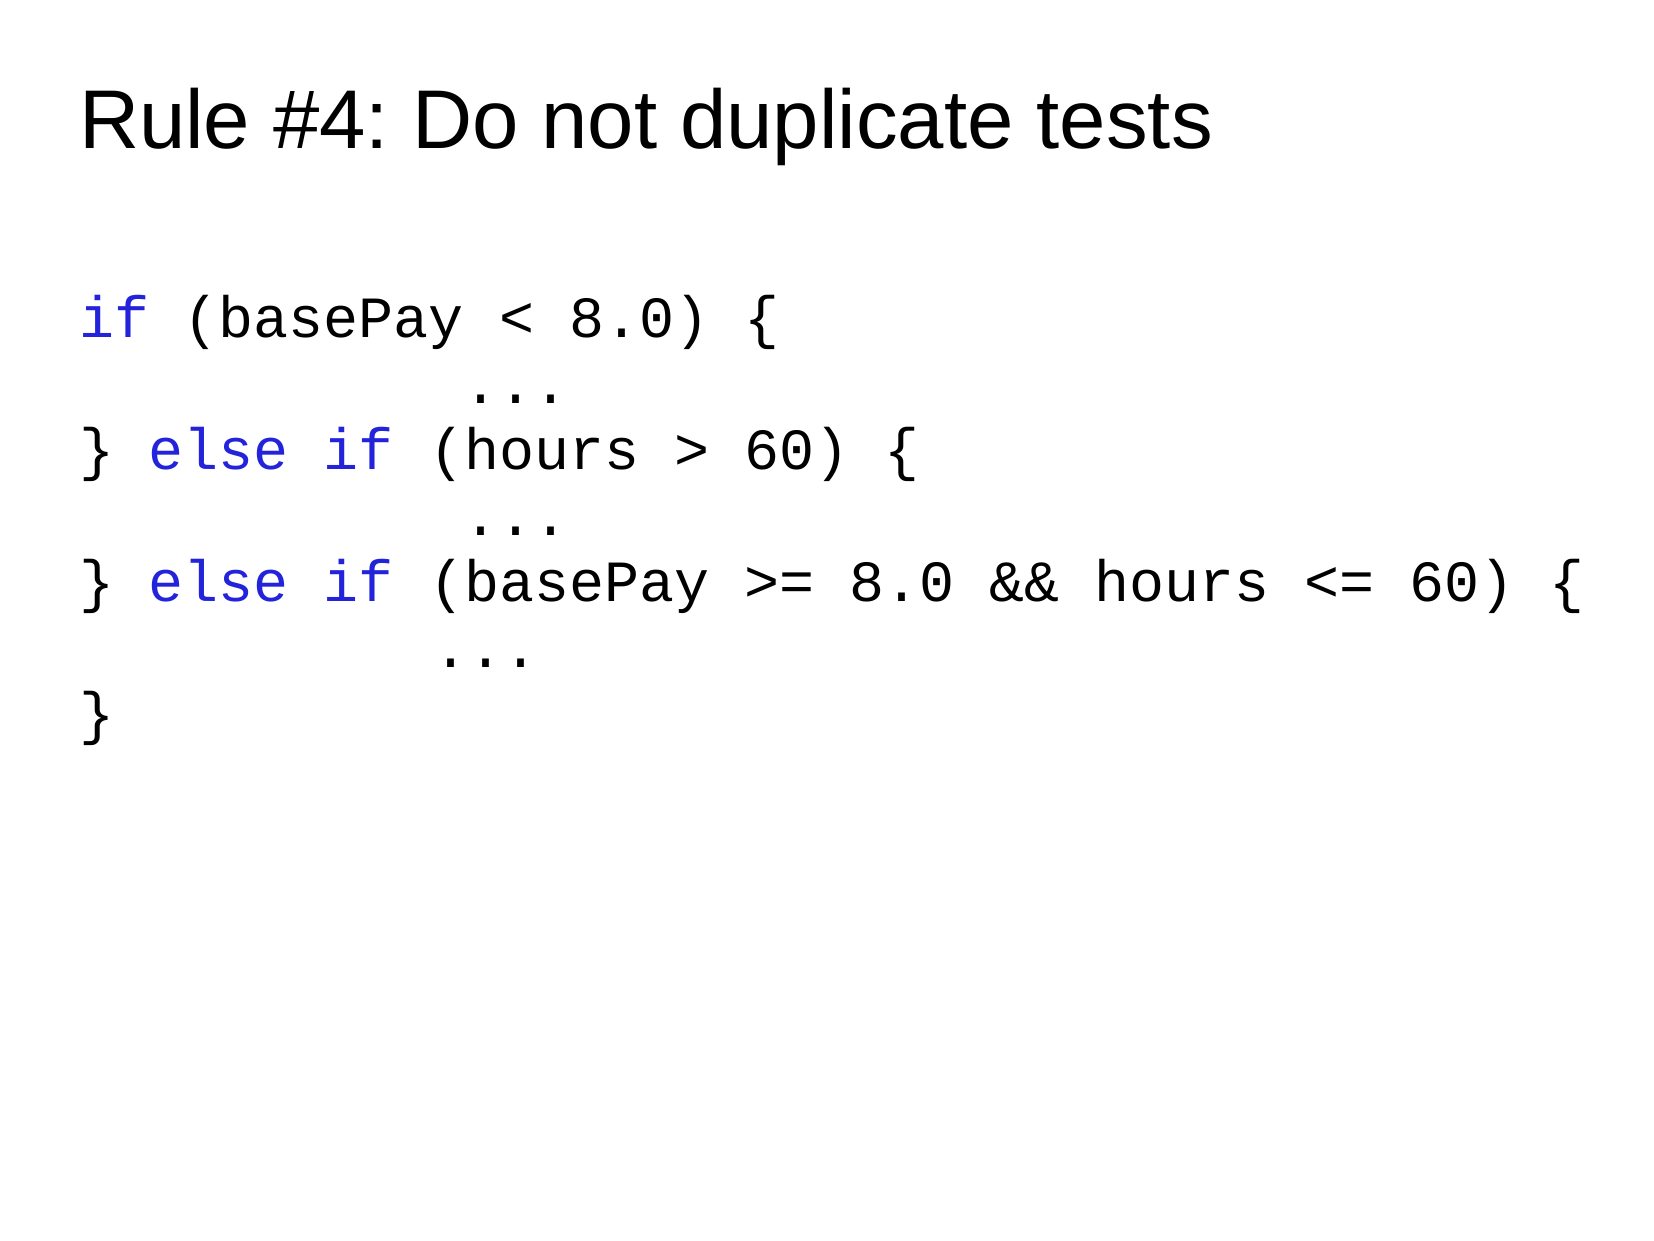

Rule #4: Do not duplicate tests
if (basePay < 8.0) {
 ...
} else if (hours > 60) {
 ...
} else if (basePay >= 8.0 && hours <= 60) {
	 ...
}